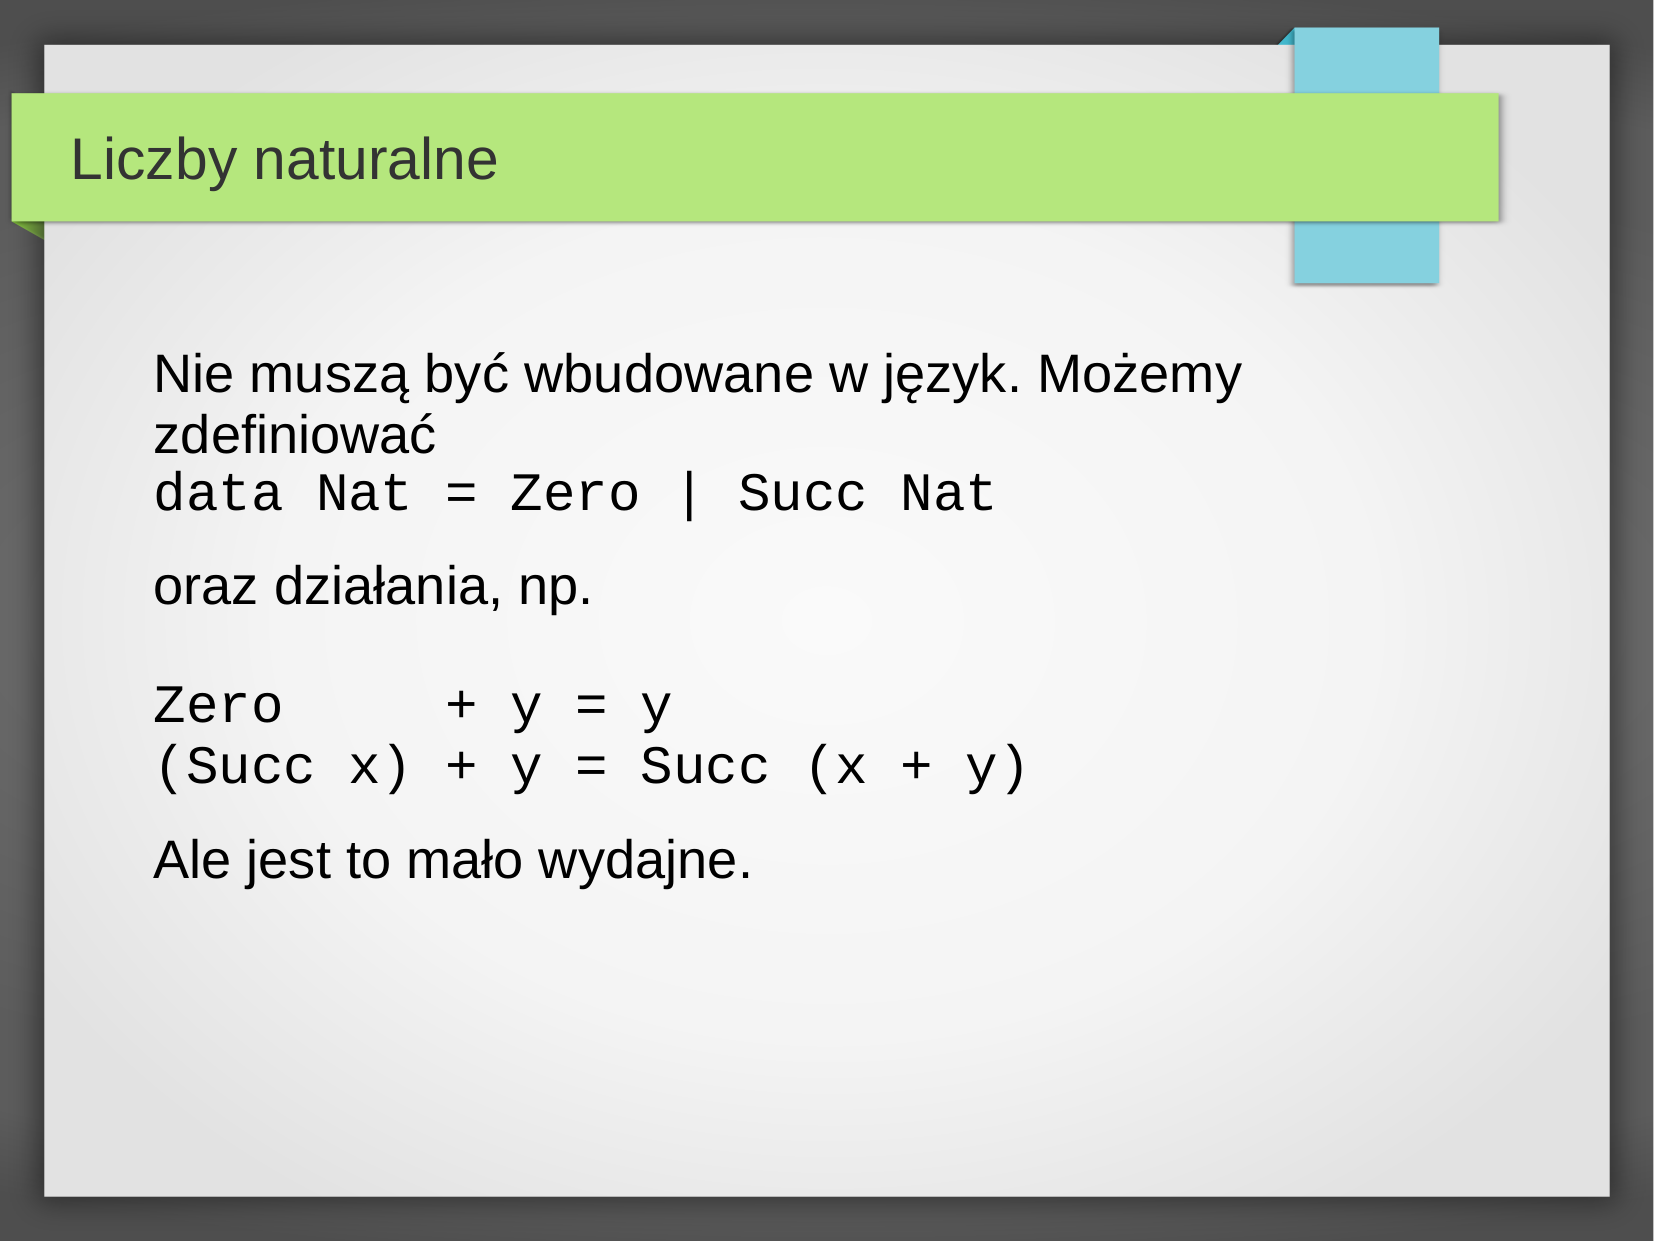

# Liczby naturalne
Nie muszą być wbudowane w język. Możemy zdefiniować
data Nat = Zero | Succ Nat
oraz działania, np.
Zero + y = y
(Succ x) + y = Succ (x + y)
Ale jest to mało wydajne.